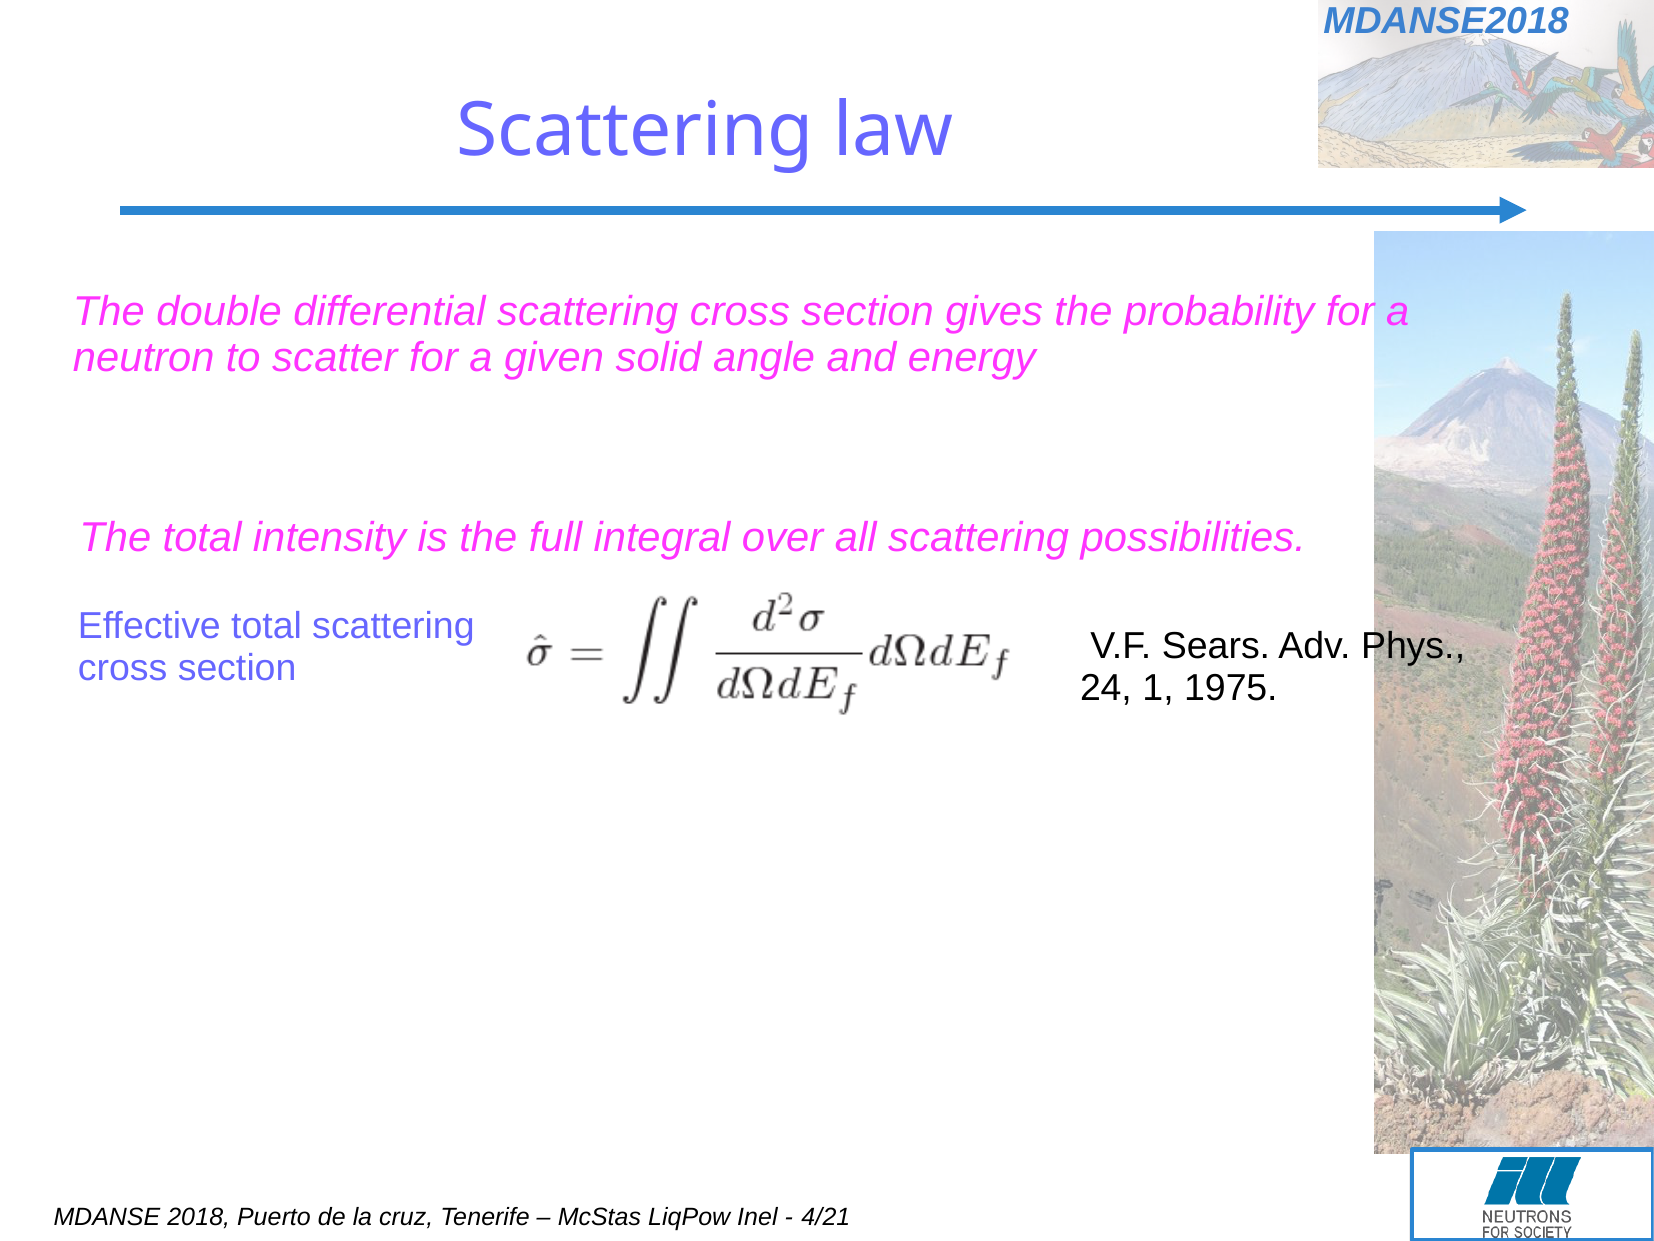

# Scattering law
The double differential scattering cross section gives the probability for a neutron to scatter for a given solid angle and energy
The total intensity is the full integral over all scattering possibilities.
Effective total scattering cross section
 V.F. Sears. Adv. Phys., 24, 1, 1975.